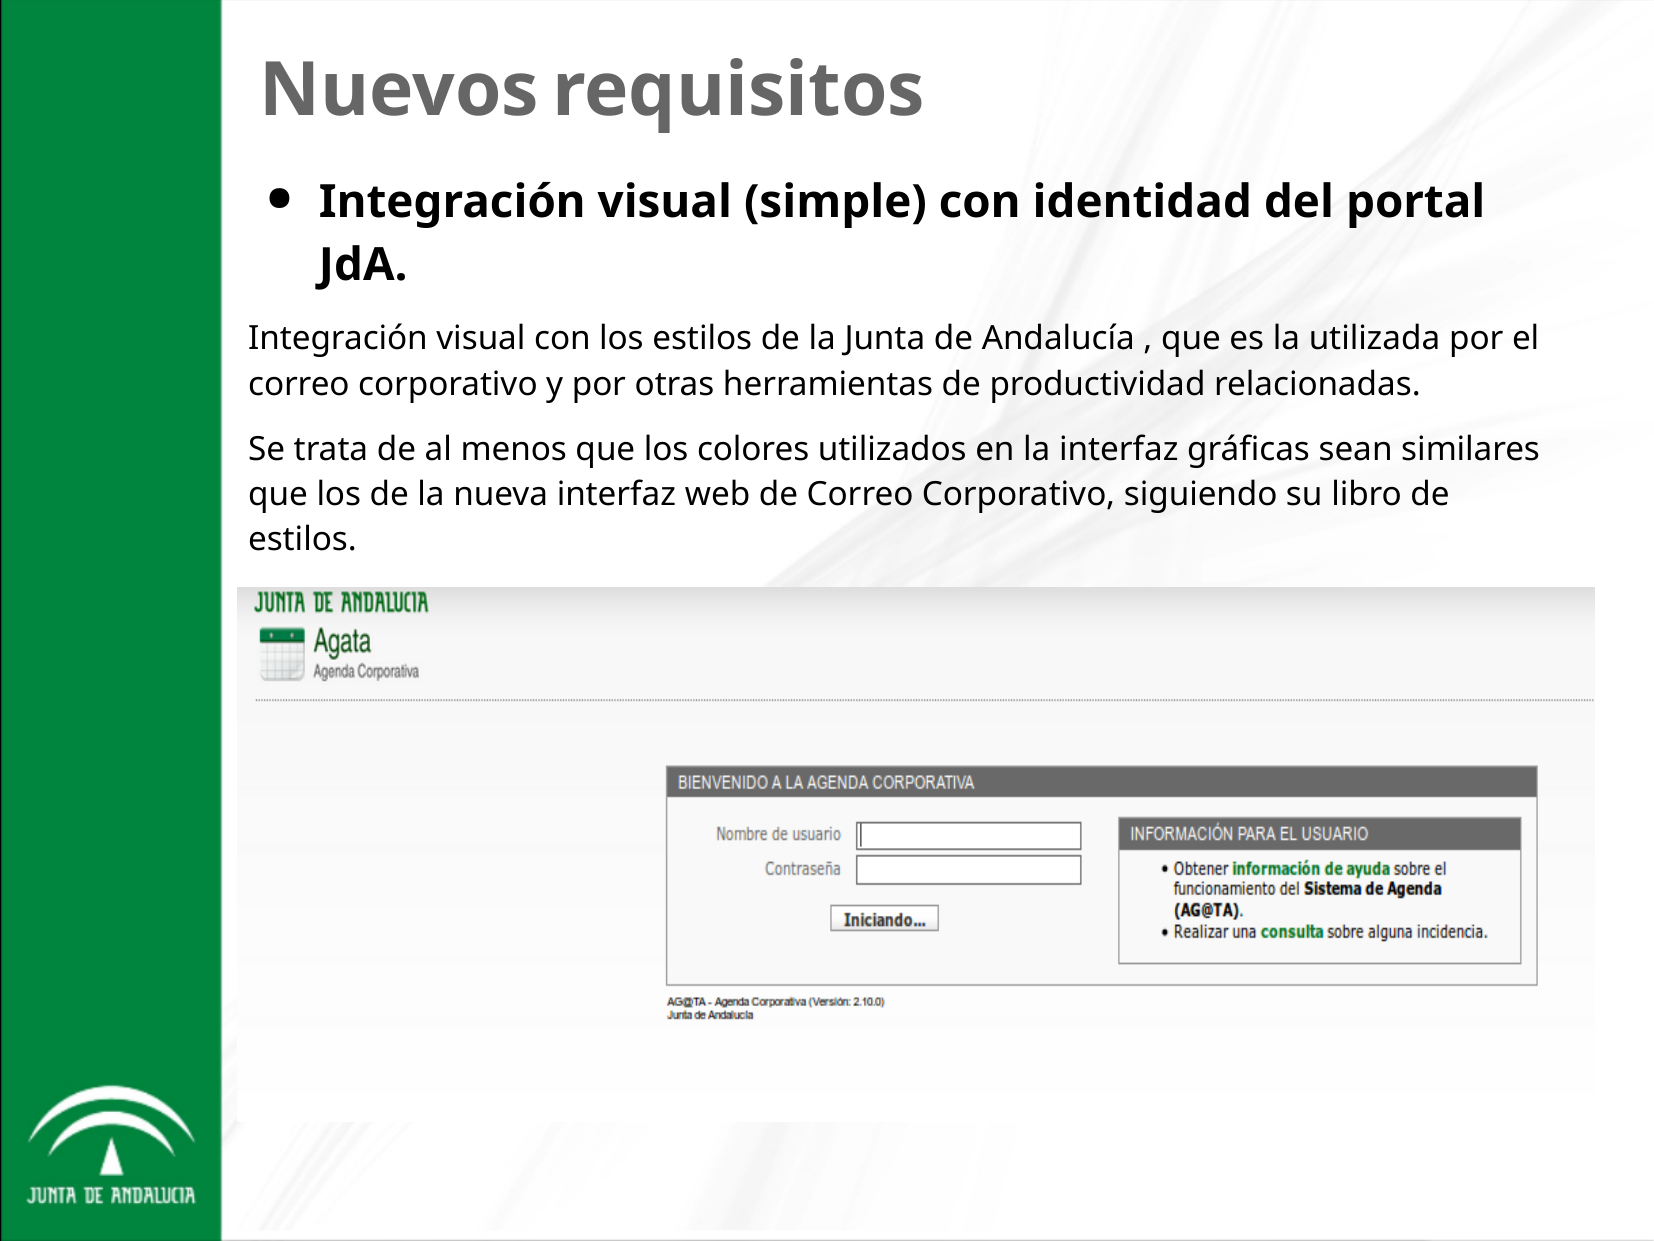

# Nuevos requisitos
Integración visual (simple) con identidad del portal JdA.
Integración visual con los estilos de la Junta de Andalucía , que es la utilizada por el correo corporativo y por otras herramientas de productividad relacionadas.
Se trata de al menos que los colores utilizados en la interfaz gráficas sean similares que los de la nueva interfaz web de Correo Corporativo, siguiendo su libro de estilos.